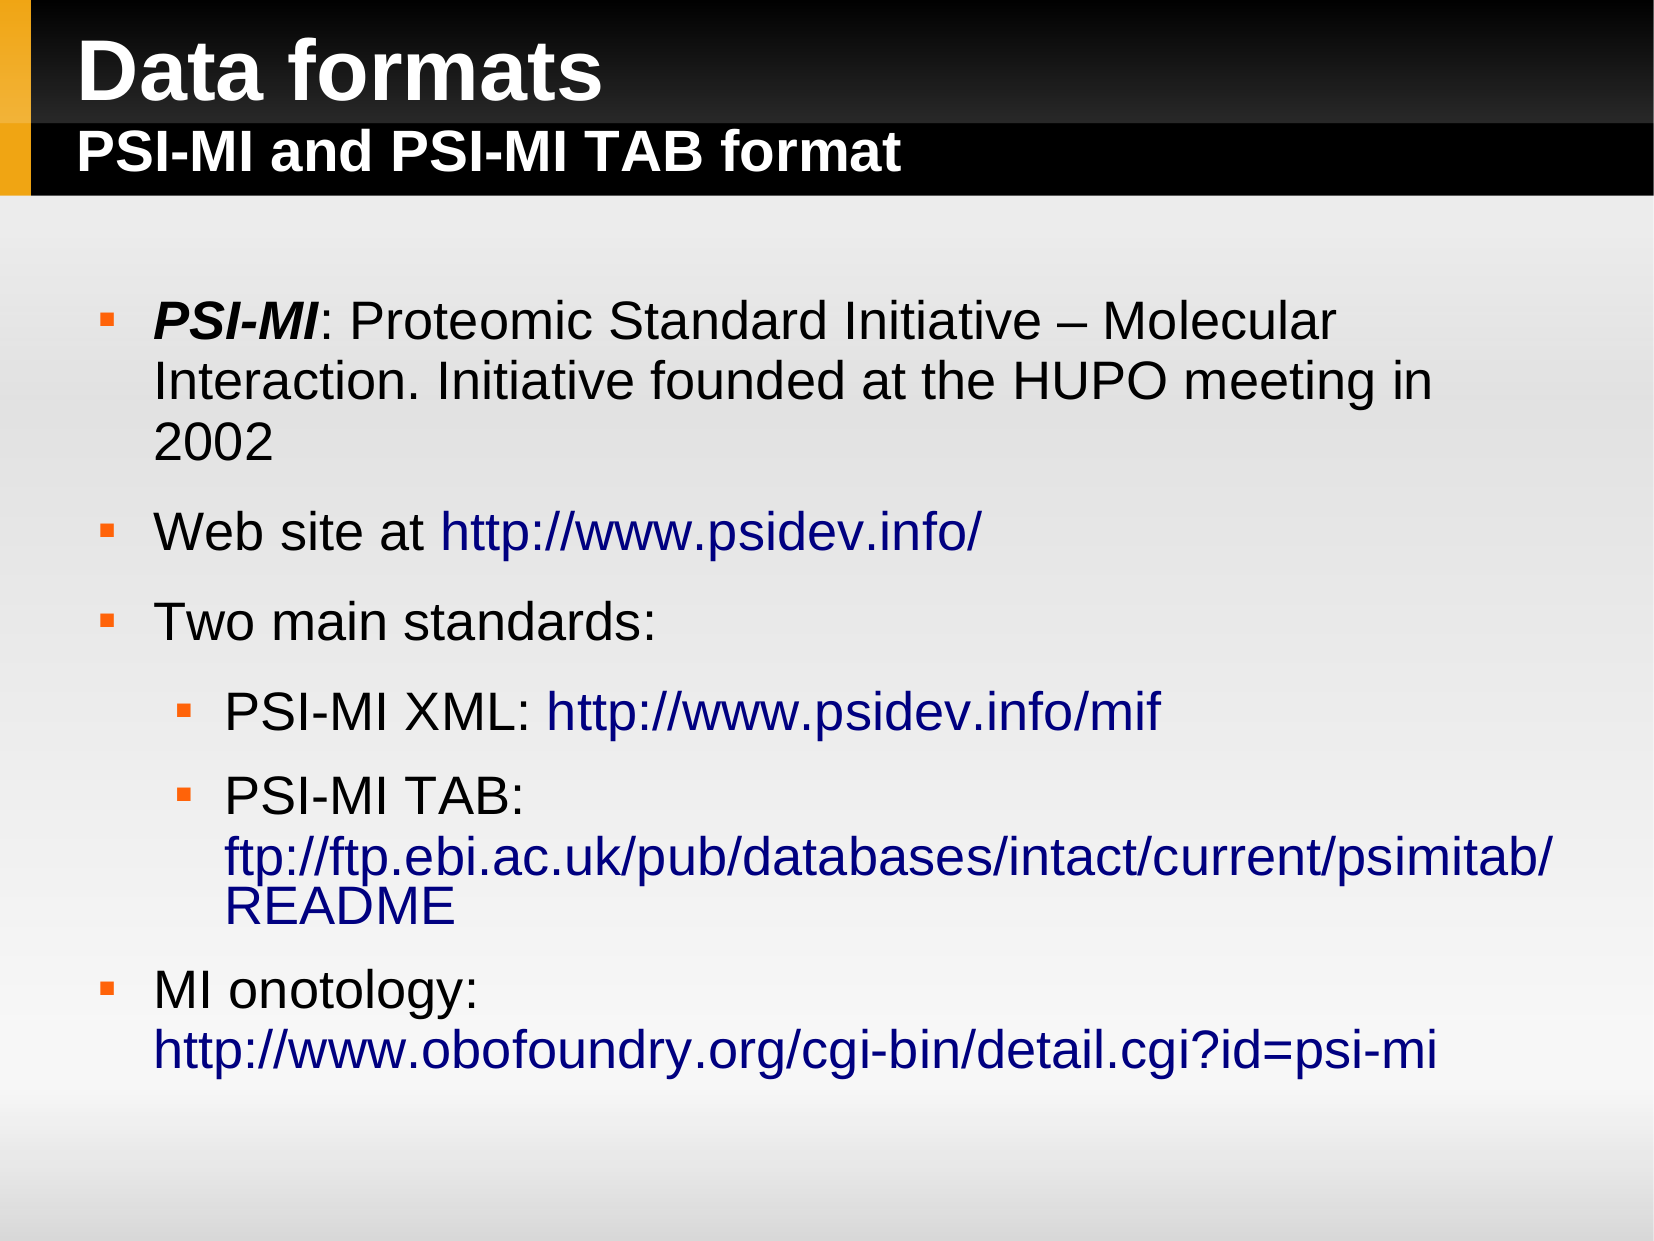

# Data formats PSI-MI and PSI-MI TAB format
PSI-MI: Proteomic Standard Initiative – Molecular Interaction. Initiative founded at the HUPO meeting in 2002
Web site at http://www.psidev.info/
Two main standards:
PSI-MI XML: http://www.psidev.info/mif
PSI-MI TAB: ftp://ftp.ebi.ac.uk/pub/databases/intact/current/psimitab/README
MI onotology: http://www.obofoundry.org/cgi-bin/detail.cgi?id=psi-mi